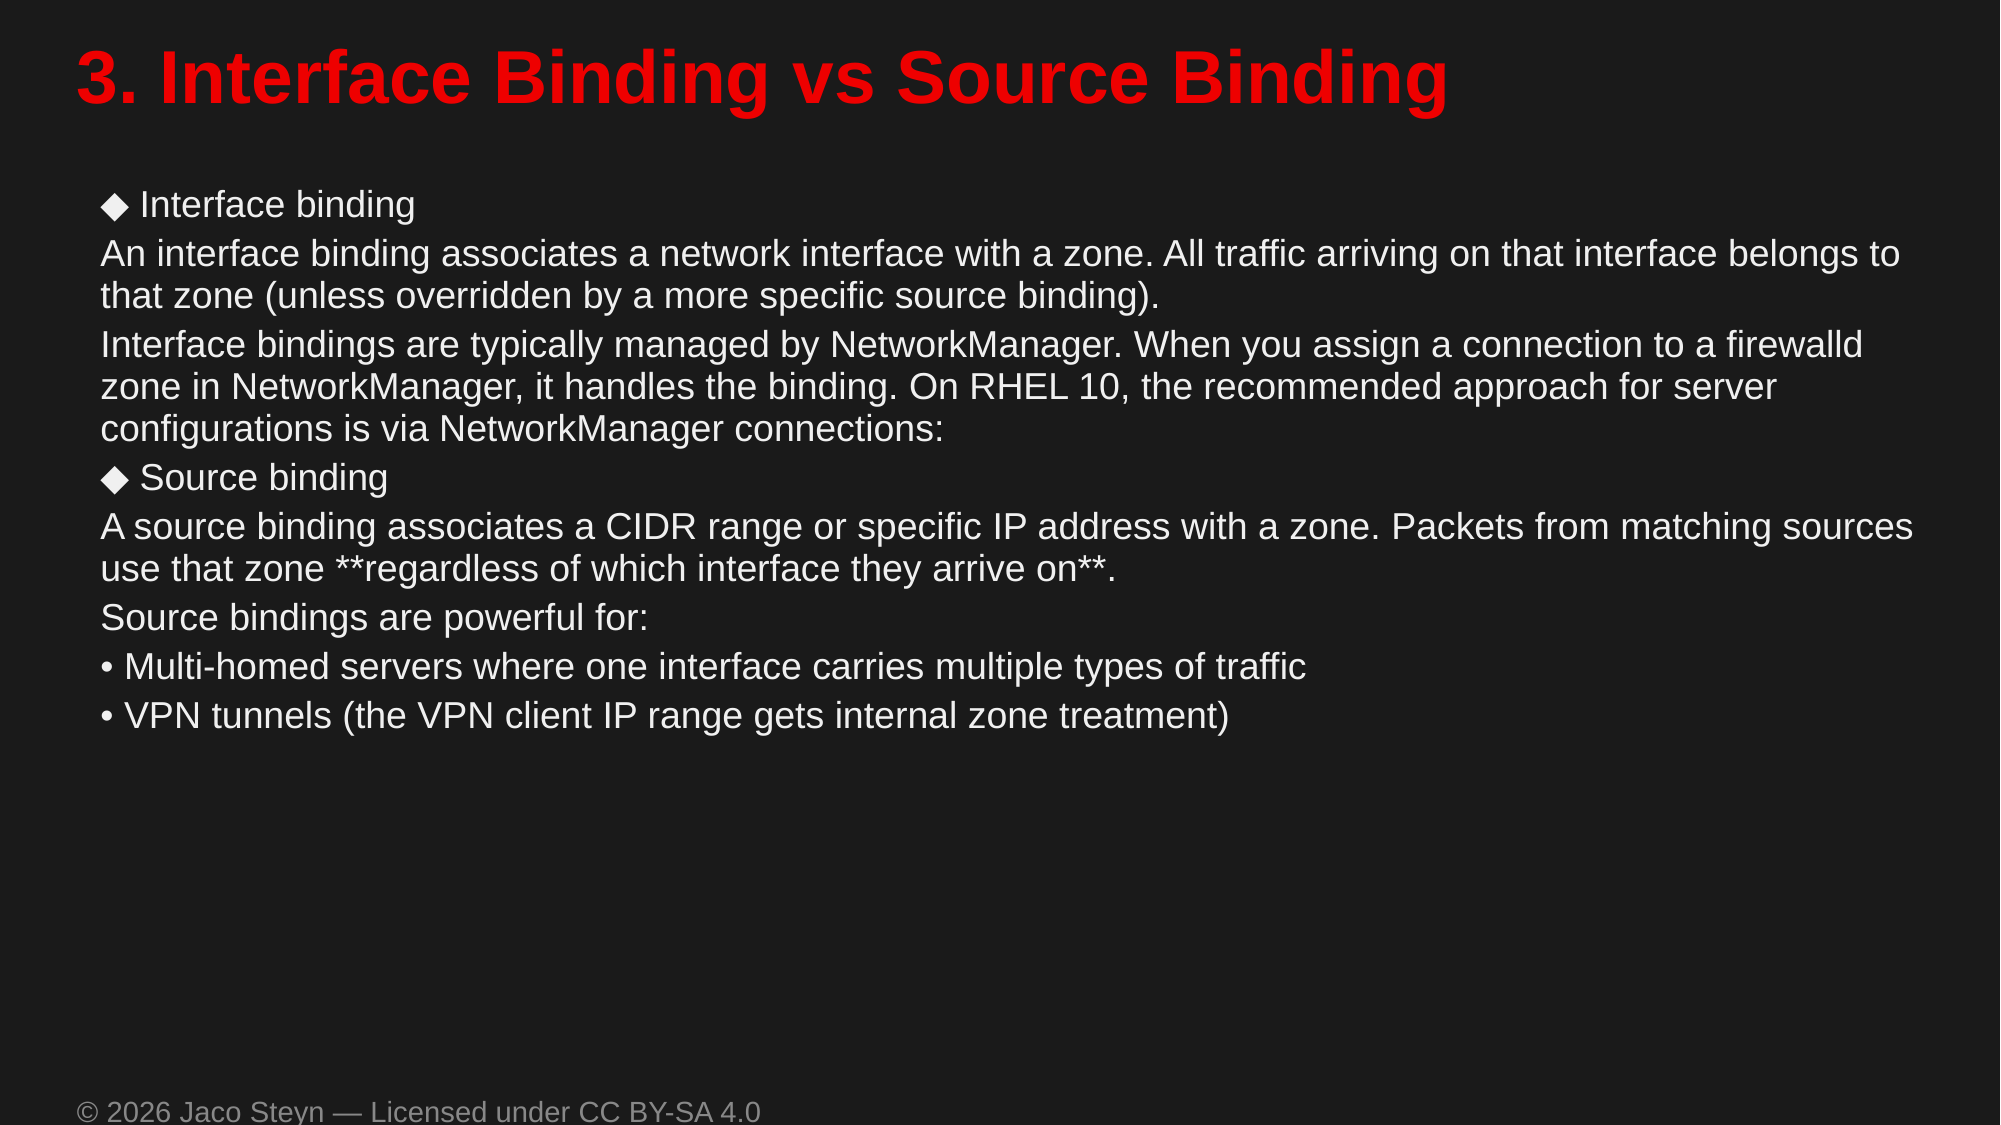

3. Interface Binding vs Source Binding
◆ Interface binding
An interface binding associates a network interface with a zone. All traffic arriving on that interface belongs to that zone (unless overridden by a more specific source binding).
Interface bindings are typically managed by NetworkManager. When you assign a connection to a firewalld zone in NetworkManager, it handles the binding. On RHEL 10, the recommended approach for server configurations is via NetworkManager connections:
◆ Source binding
A source binding associates a CIDR range or specific IP address with a zone. Packets from matching sources use that zone **regardless of which interface they arrive on**.
Source bindings are powerful for:
• Multi-homed servers where one interface carries multiple types of traffic
• VPN tunnels (the VPN client IP range gets internal zone treatment)
© 2026 Jaco Steyn — Licensed under CC BY-SA 4.0